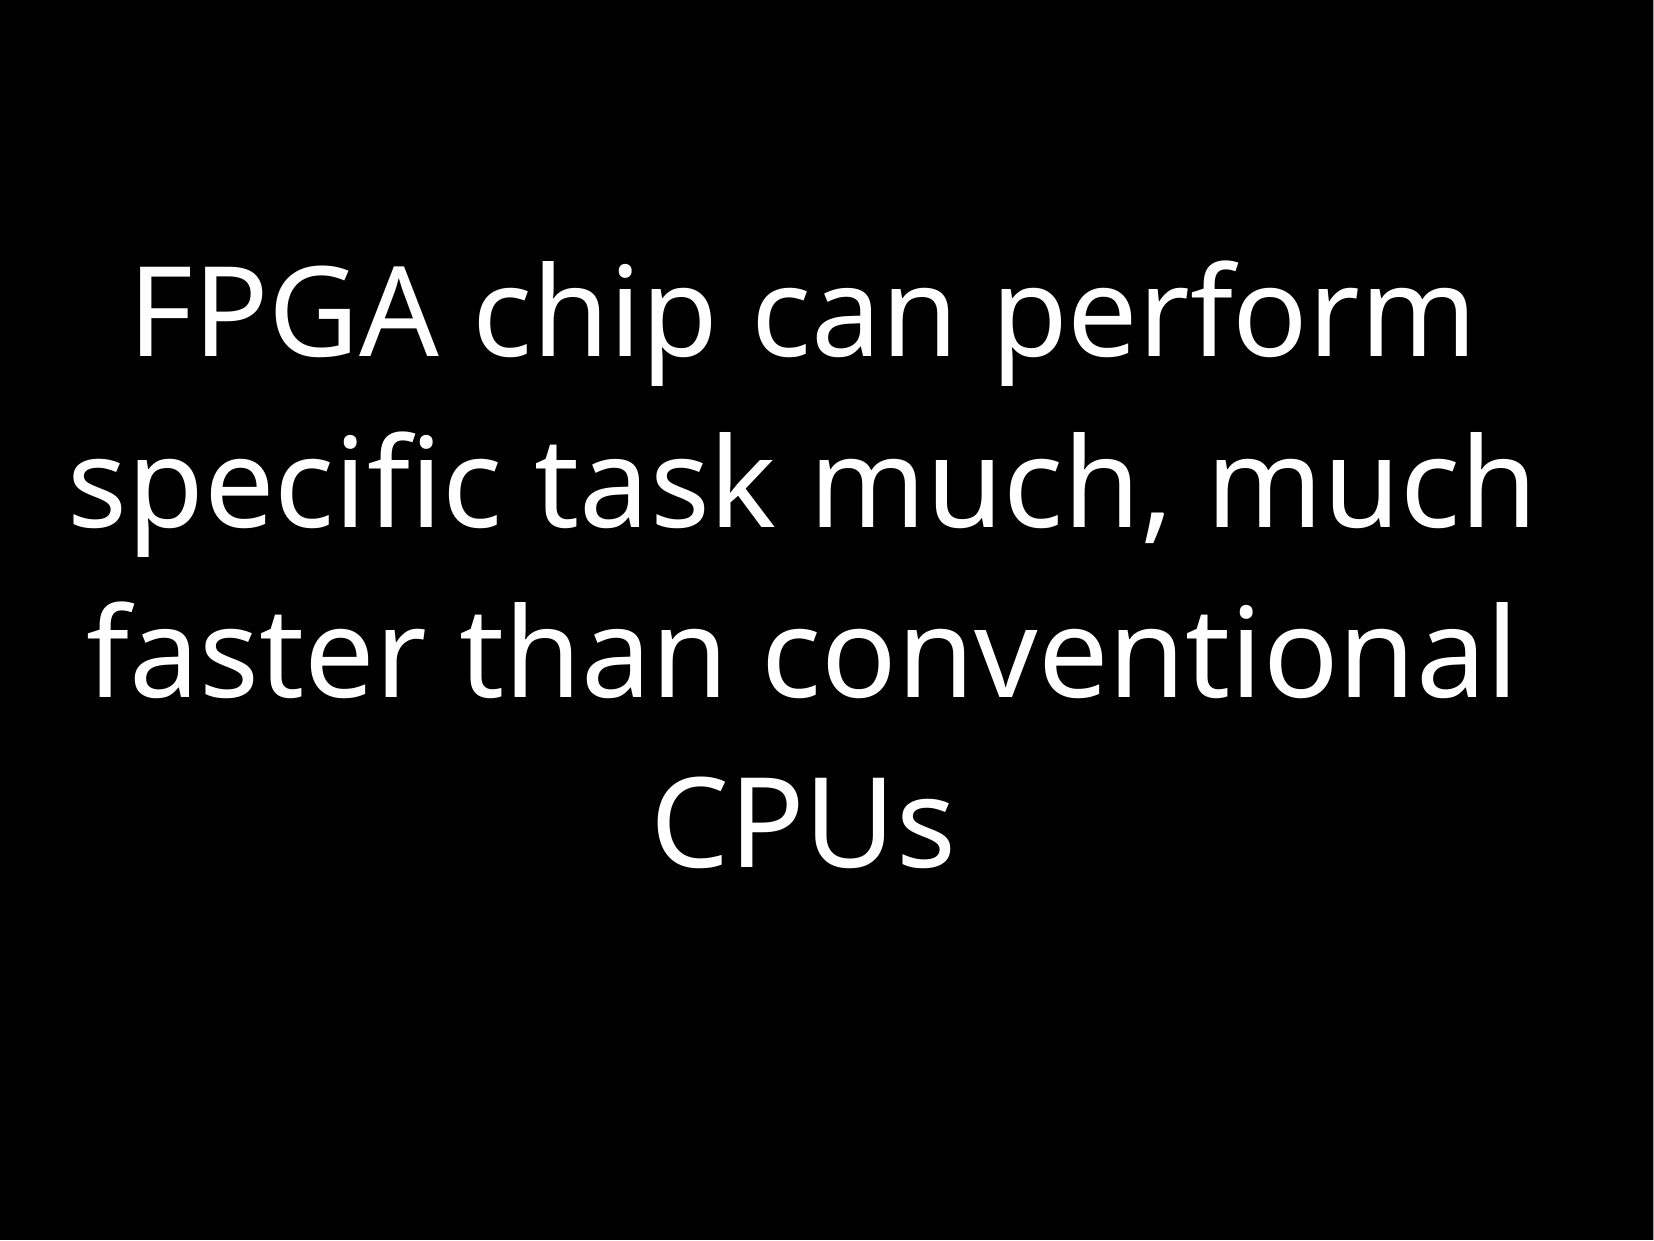

# FPGA chip can perform specific task much, much faster than conventional CPUs